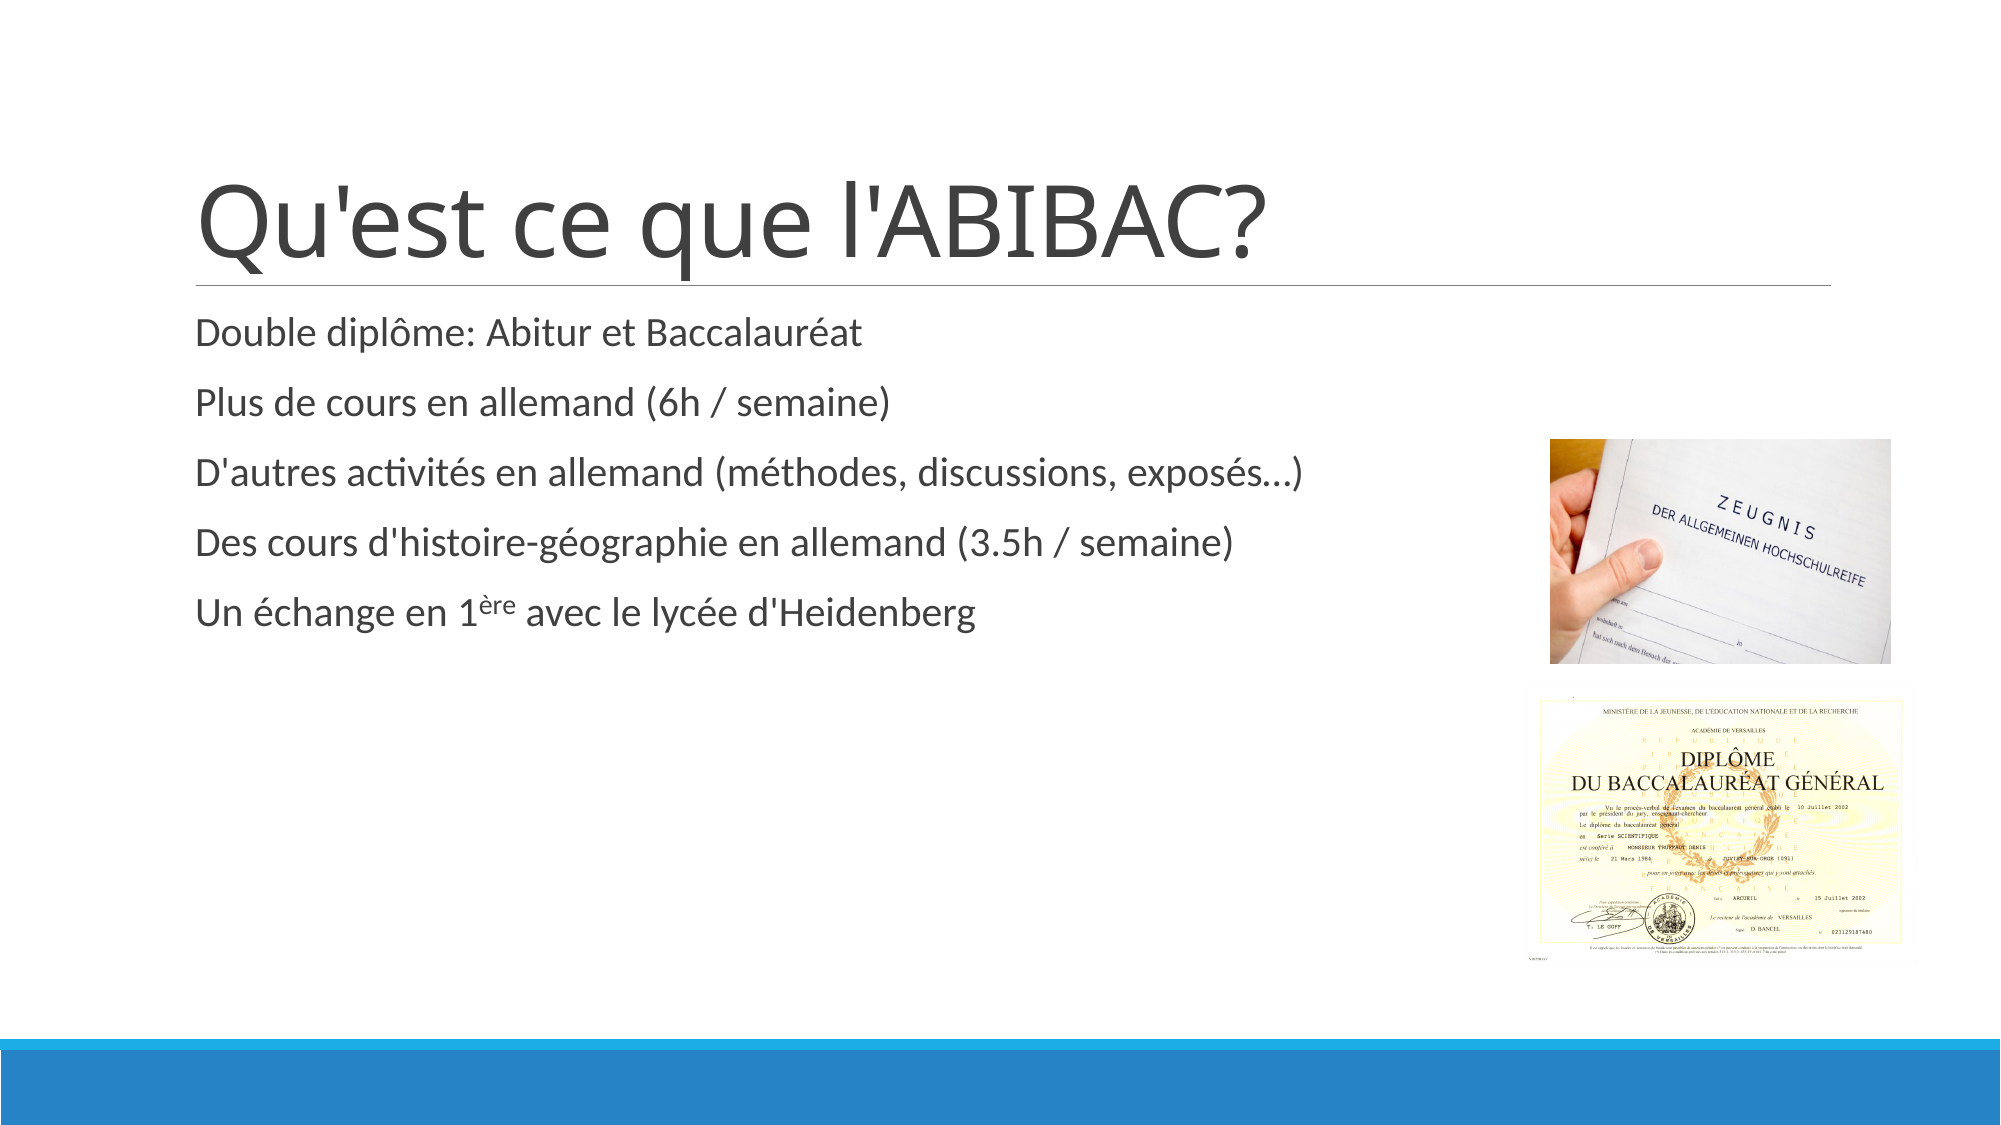

# Qu'est ce que l'ABIBAC?
Double diplôme: Abitur et Baccalauréat
Plus de cours en allemand (6h / semaine)
D'autres activités en allemand (méthodes, discussions, exposés…)
Des cours d'histoire-géographie en allemand (3.5h / semaine)
Un échange en 1ère avec le lycée d'Heidenberg